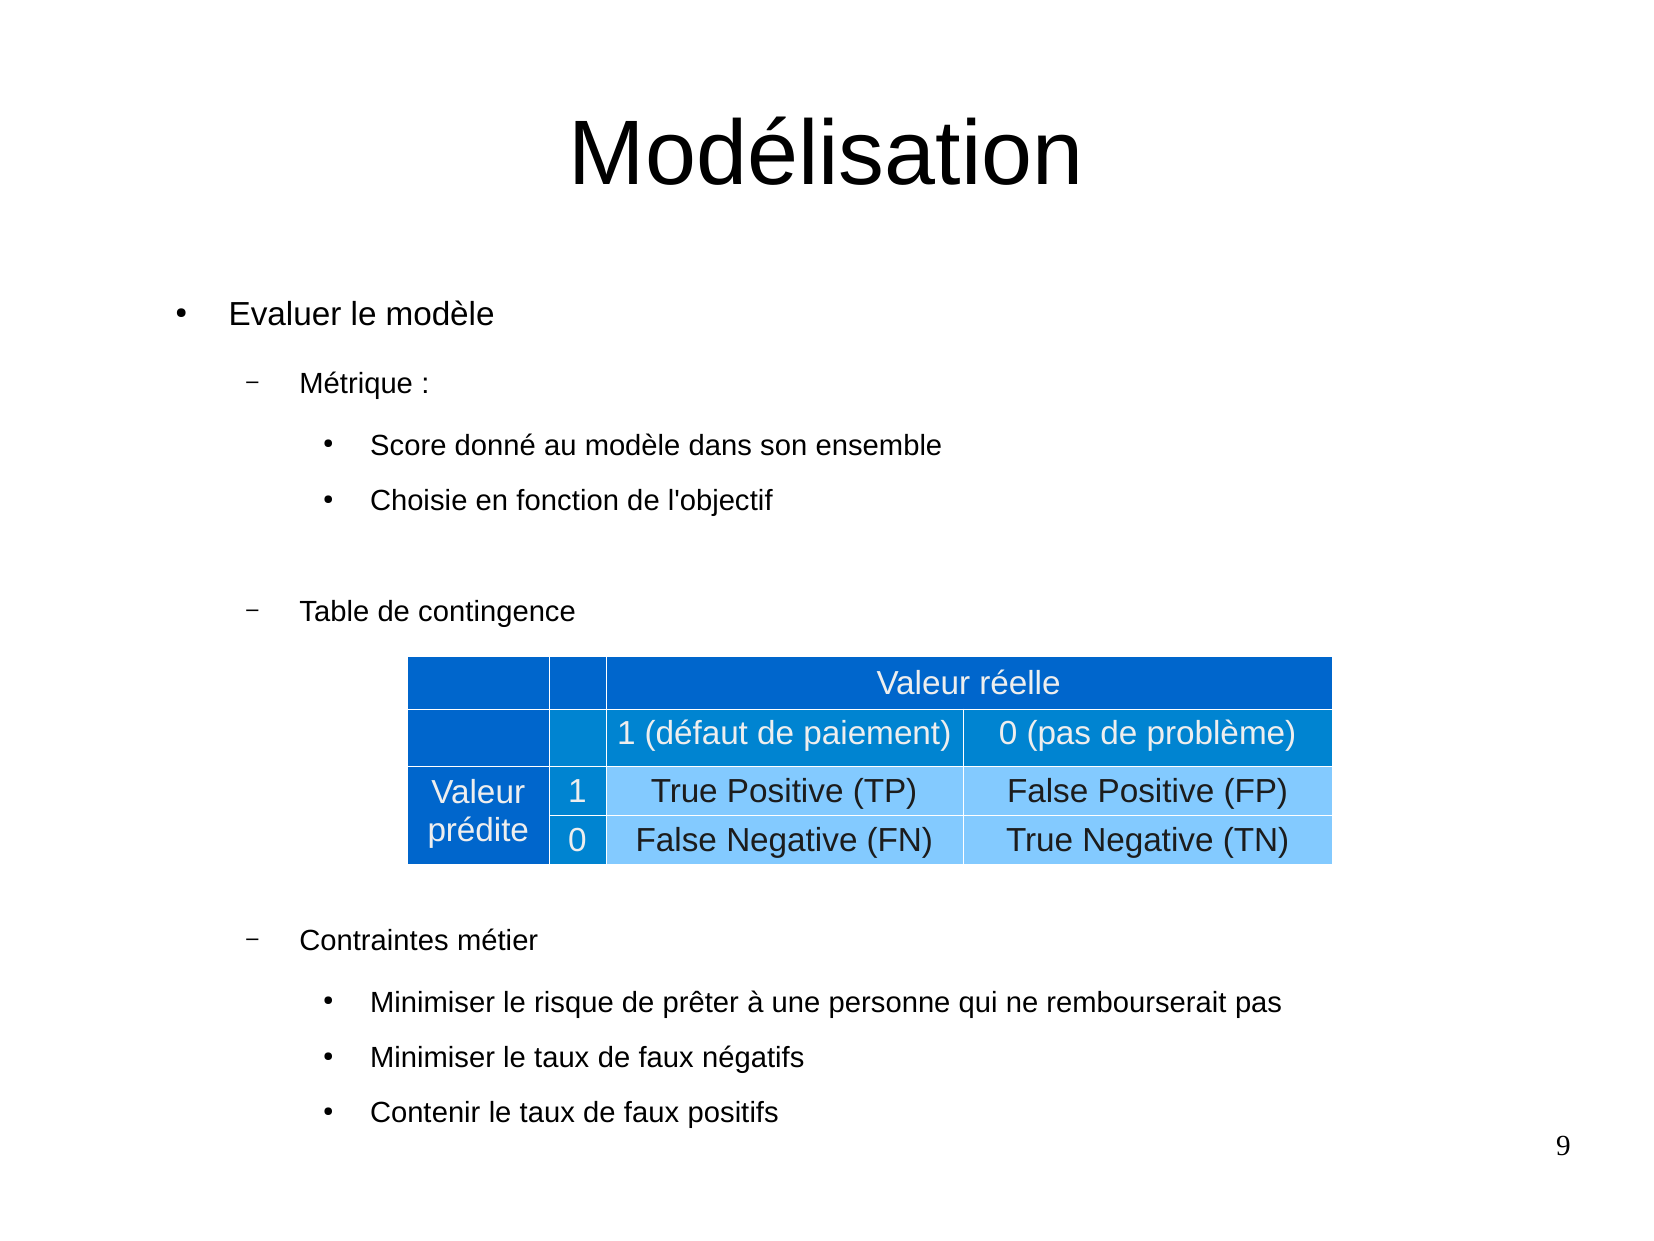

# Modélisation
Evaluer le modèle
Métrique :
Score donné au modèle dans son ensemble
Choisie en fonction de l'objectif
Table de contingence
Contraintes métier
Minimiser le risque de prêter à une personne qui ne rembourserait pas
Minimiser le taux de faux négatifs
Contenir le taux de faux positifs
| | | Valeur réelle | |
| --- | --- | --- | --- |
| | | 1 (défaut de paiement) | 0 (pas de problème) |
| Valeur prédite | 1 | True Positive (TP) | False Positive (FP) |
| | 0 | False Negative (FN) | True Negative (TN) |
9